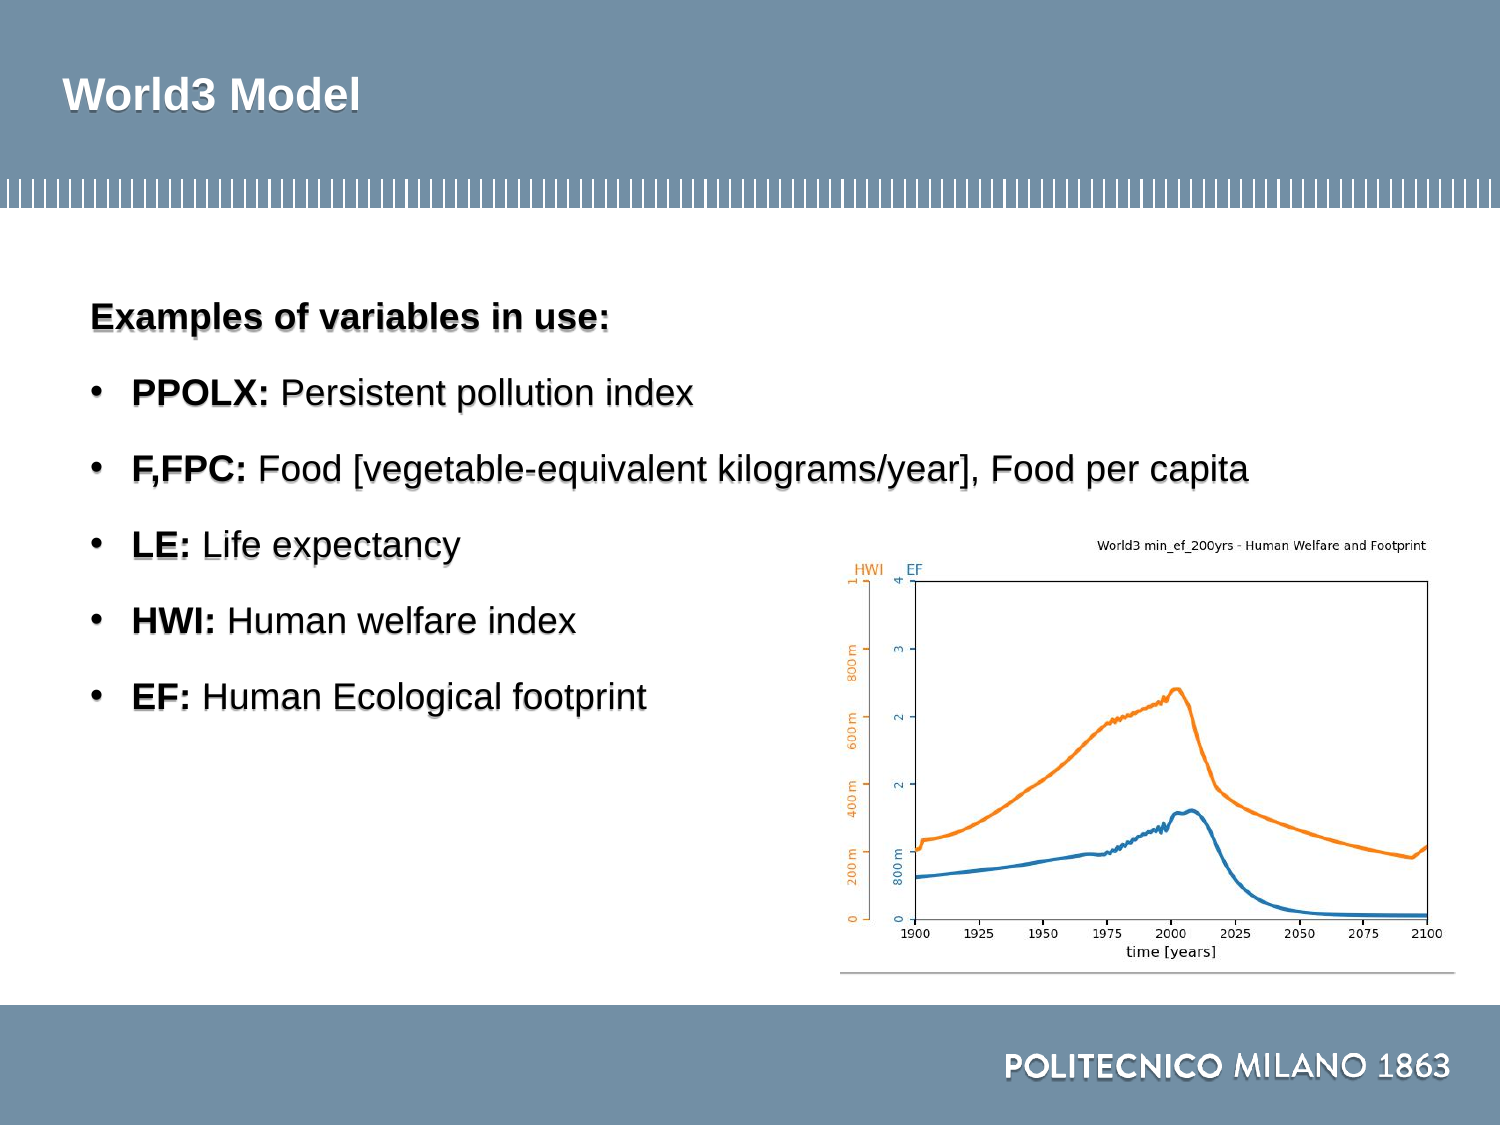

# World3 Model
Examples of variables in use:
PPOLX: Persistent pollution index
F,FPC: Food [vegetable-equivalent kilograms/year], Food per capita
LE: Life expectancy
HWI: Human welfare index
EF: Human Ecological footprint